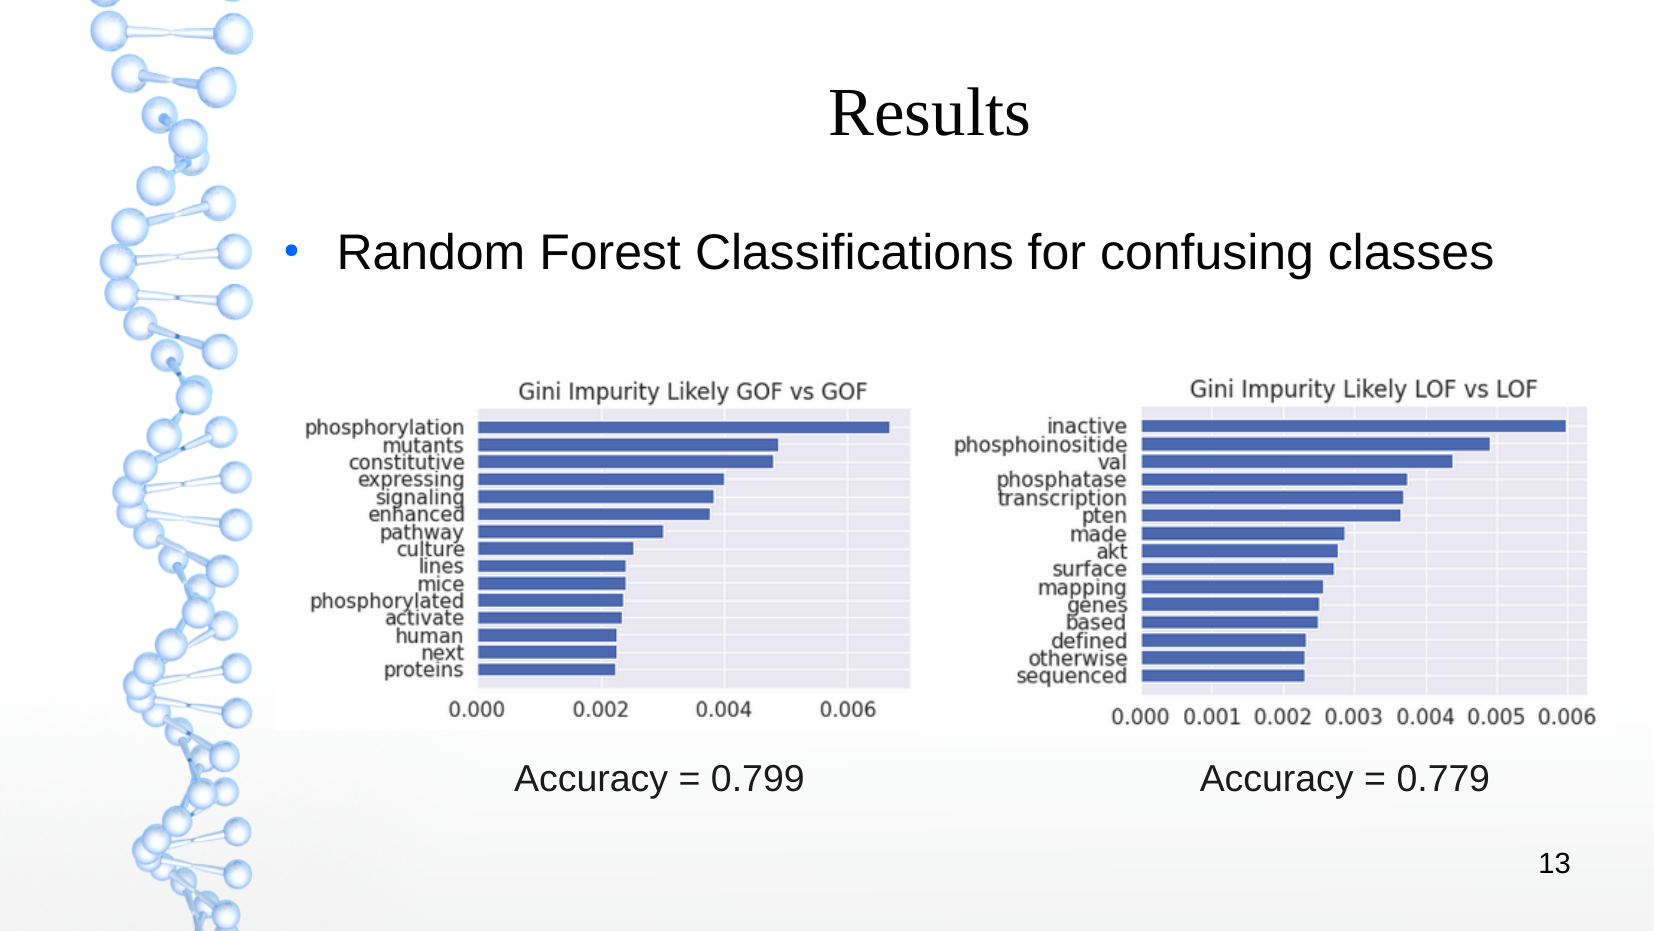

# Results
Random Forest Classifications for confusing classes
Accuracy = 0.799
Accuracy = 0.779
13